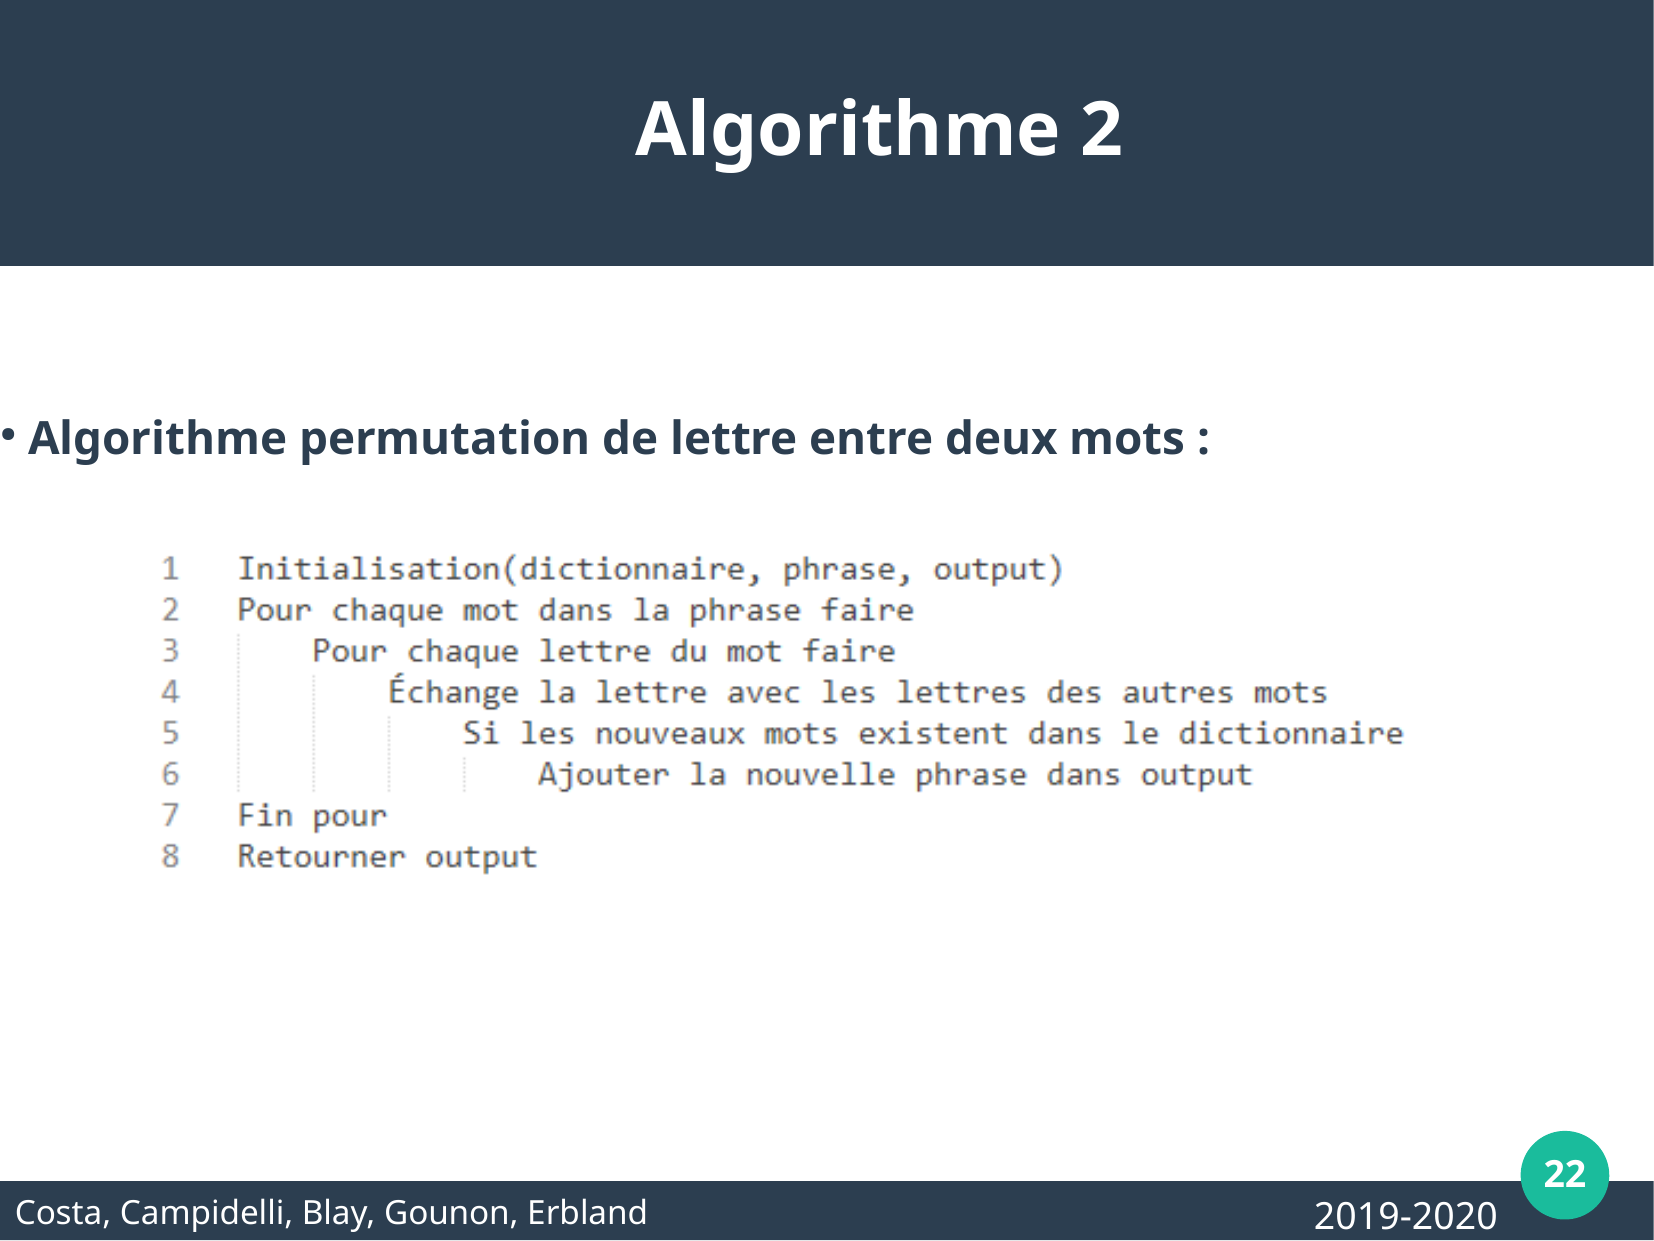

# Algorithme 2
 Algorithme permutation de lettre entre deux mots :
Costa, Campidelli, Blay, Gounon, Erbland
2019-2020